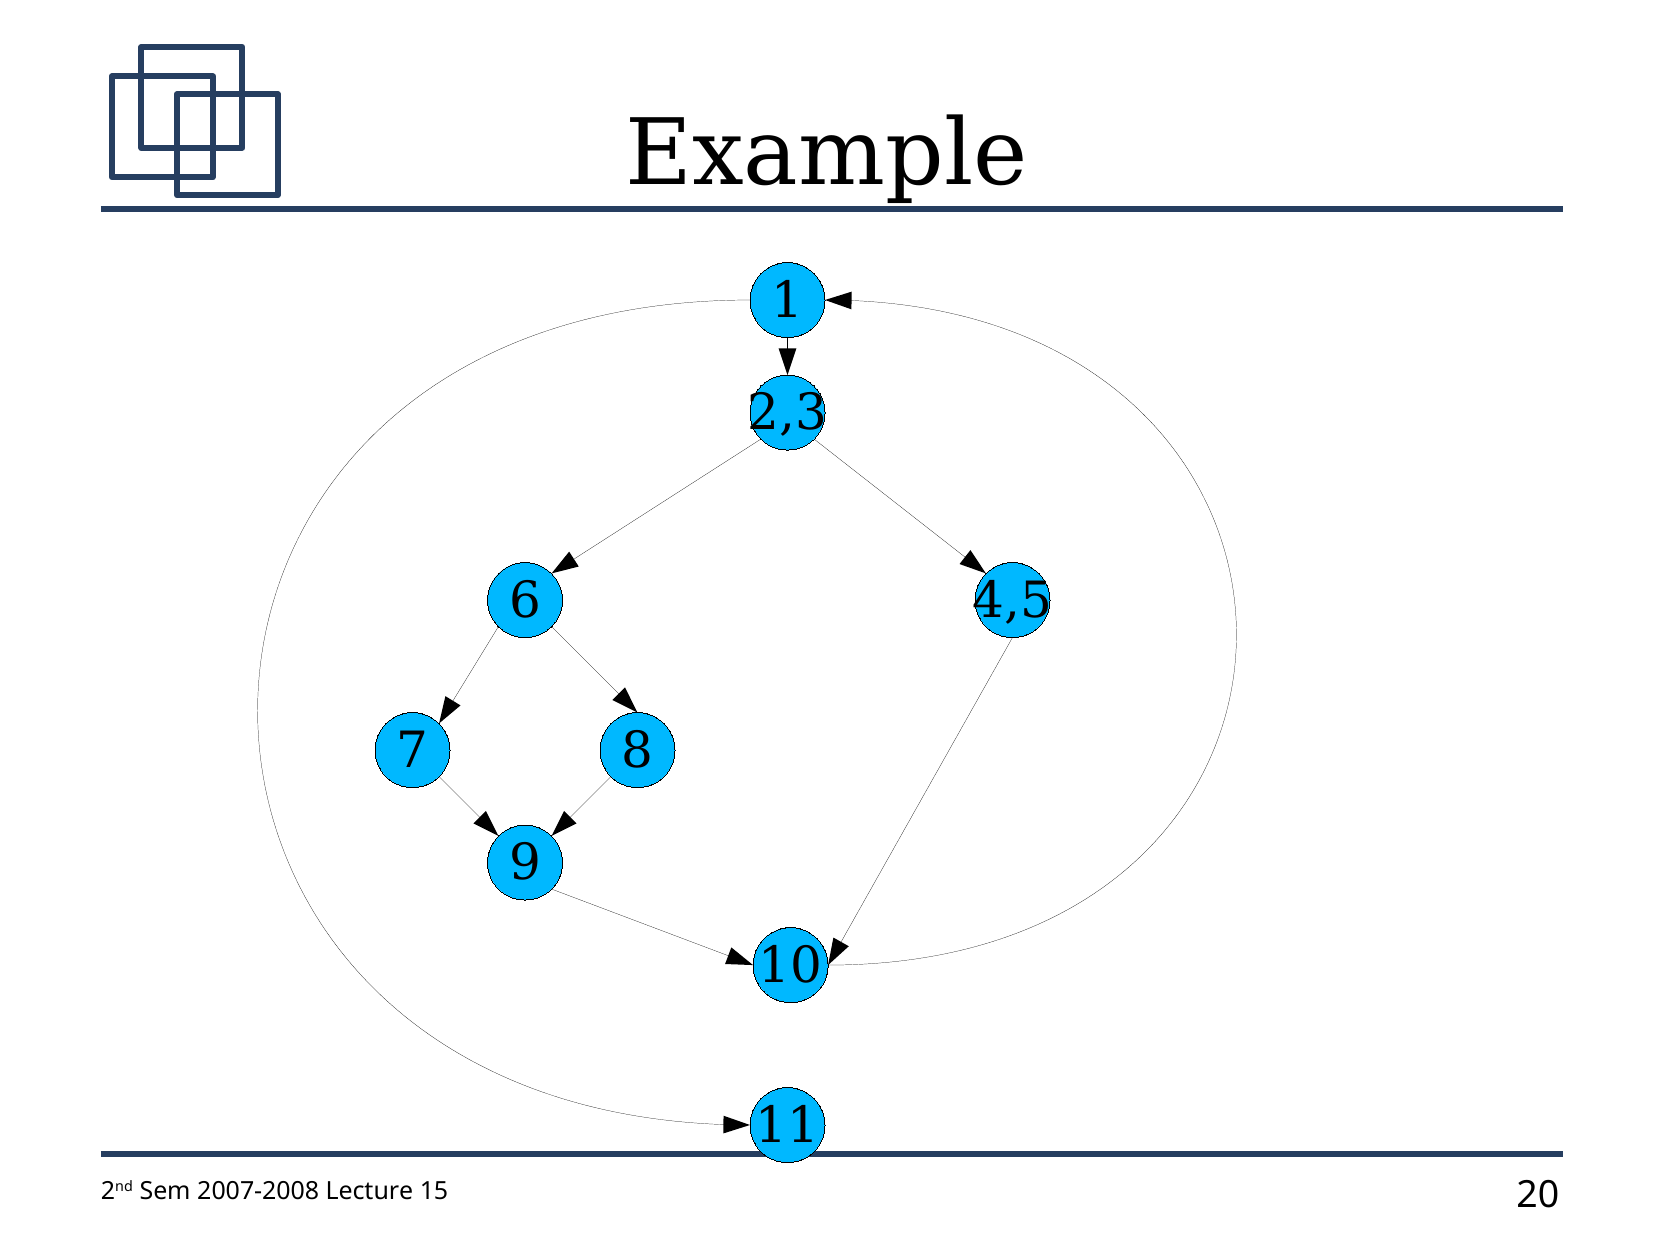

# Example
1
2,3
6
4,5
7
8
9
10
11